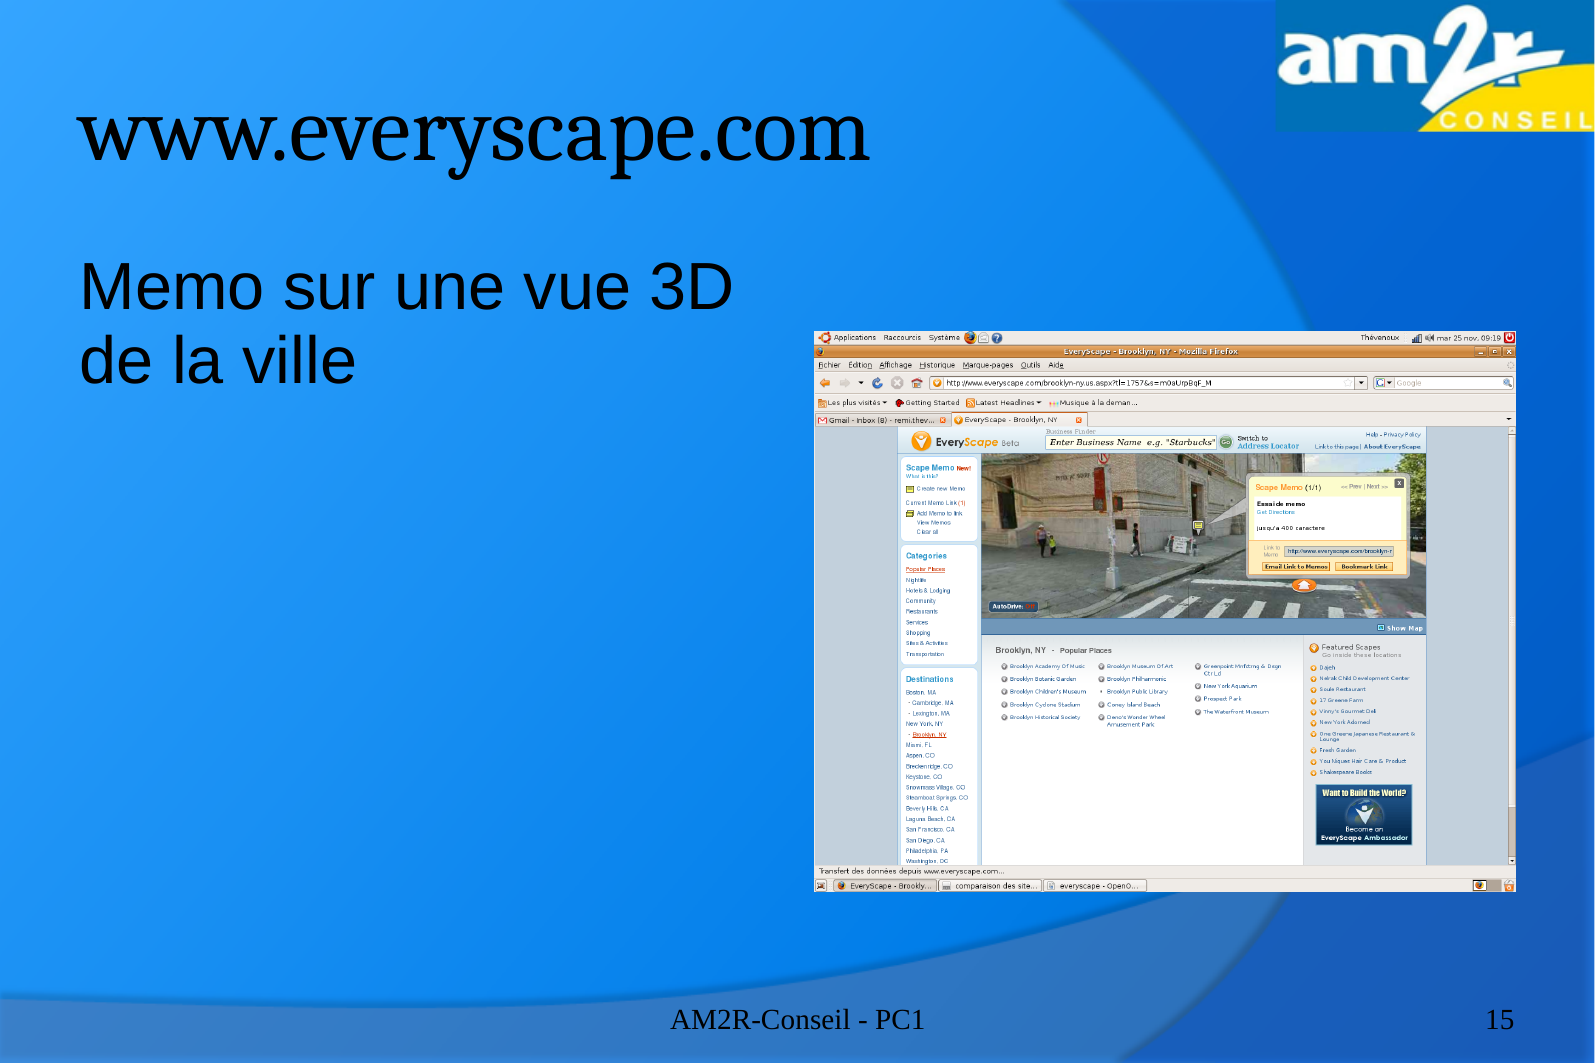

# www.everyscape.com
Memo sur une vue 3D de la ville
AM2R-Conseil - PC1
15